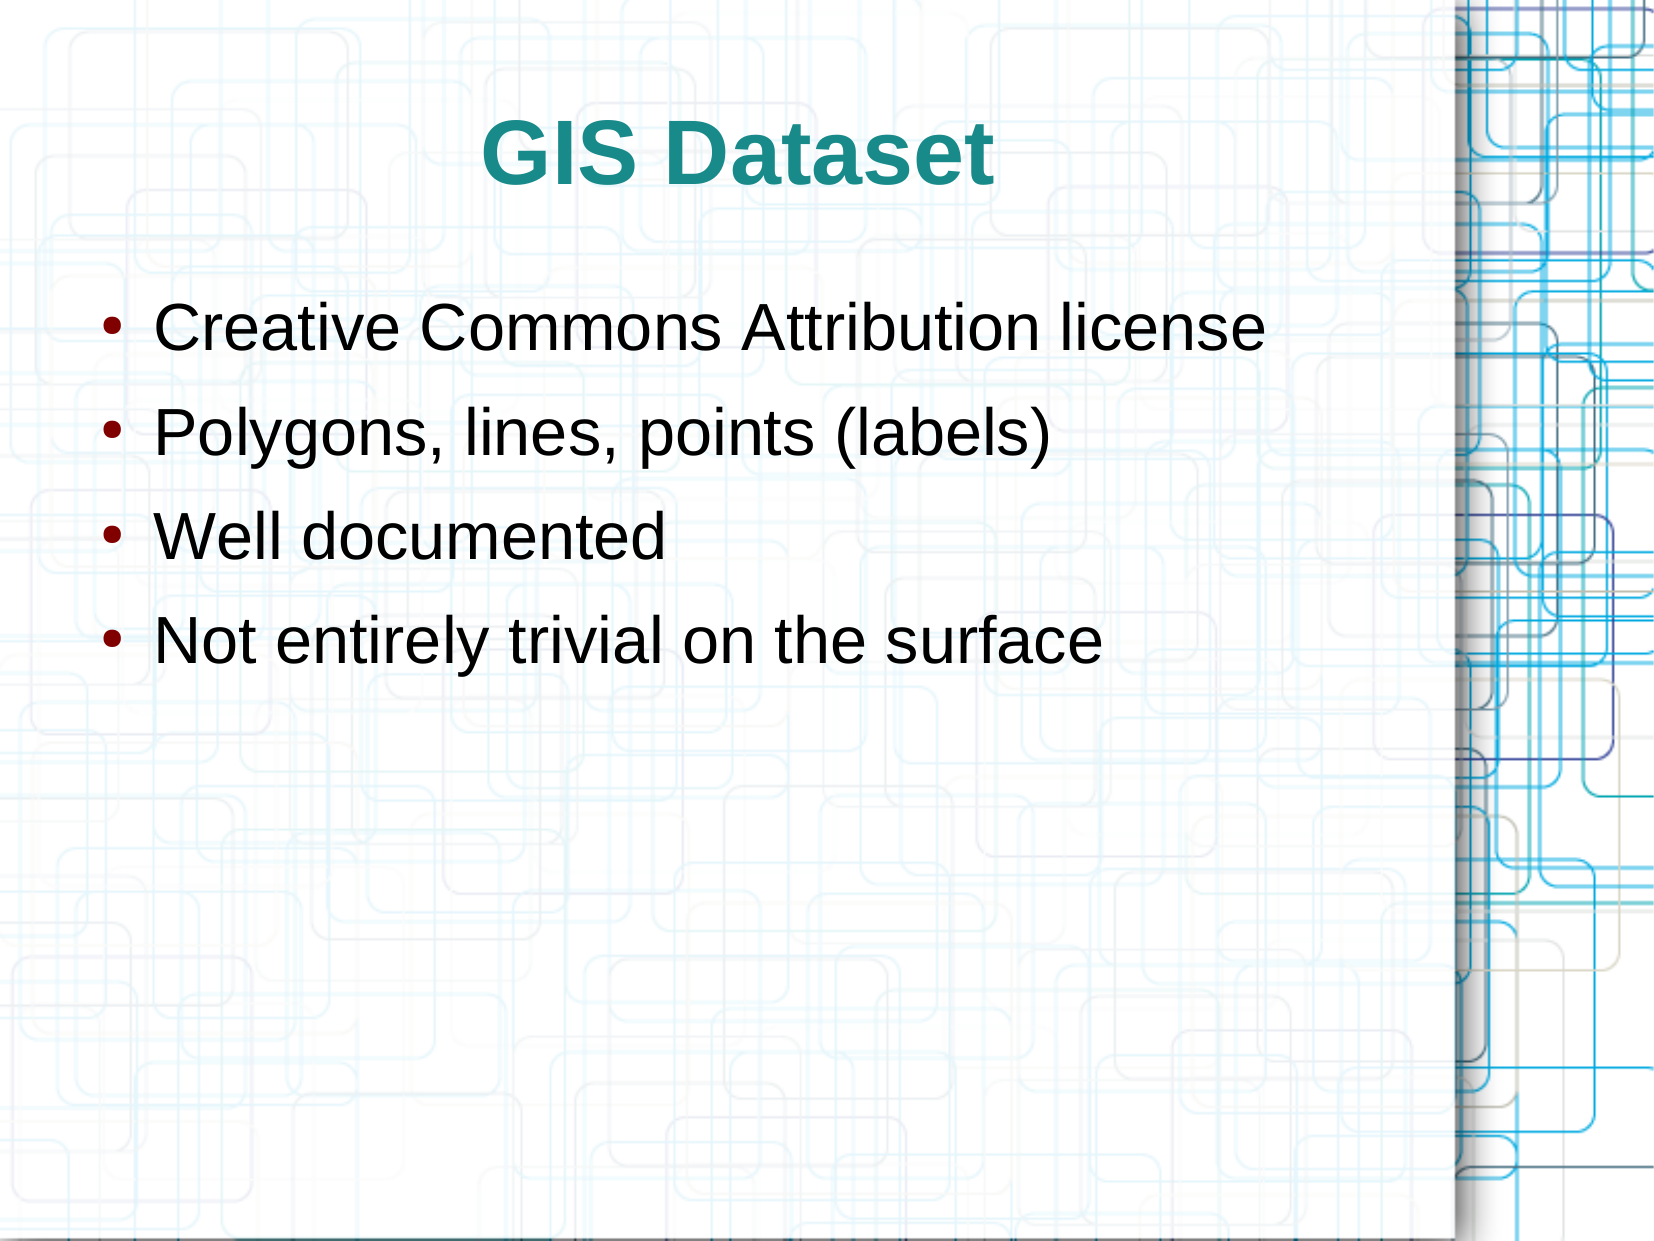

# GIS Dataset
Creative Commons Attribution license
Polygons, lines, points (labels)
Well documented
Not entirely trivial on the surface